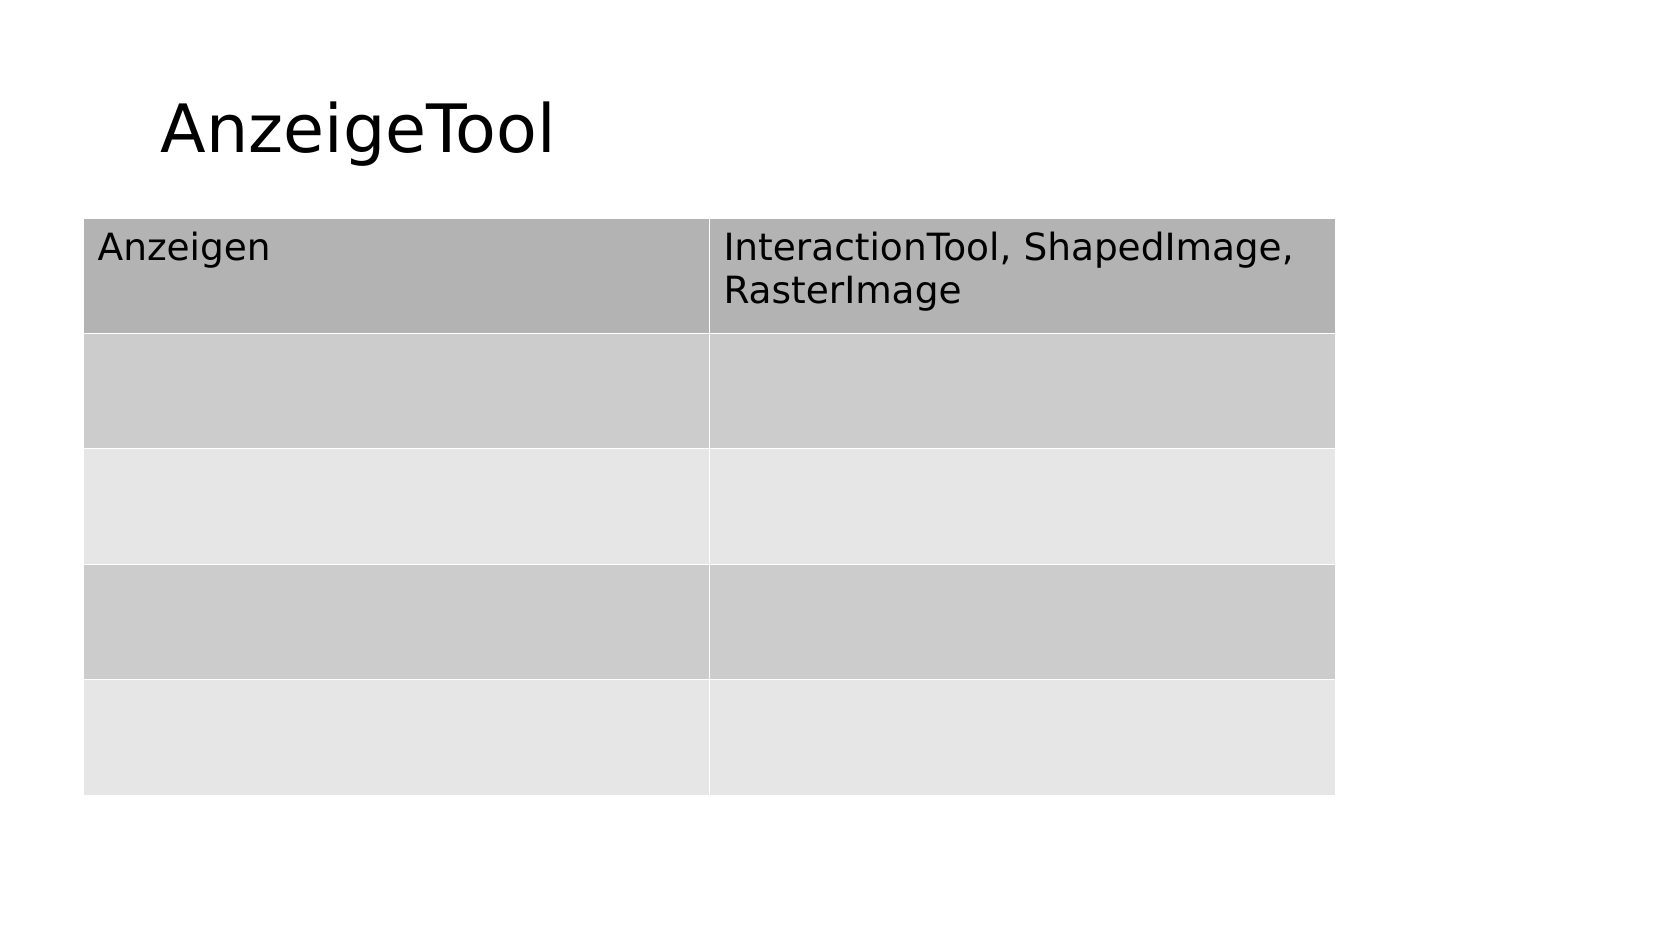

# AnzeigeTool
| Anzeigen | InteractionTool, ShapedImage, RasterImage |
| --- | --- |
| | |
| | |
| | |
| | |